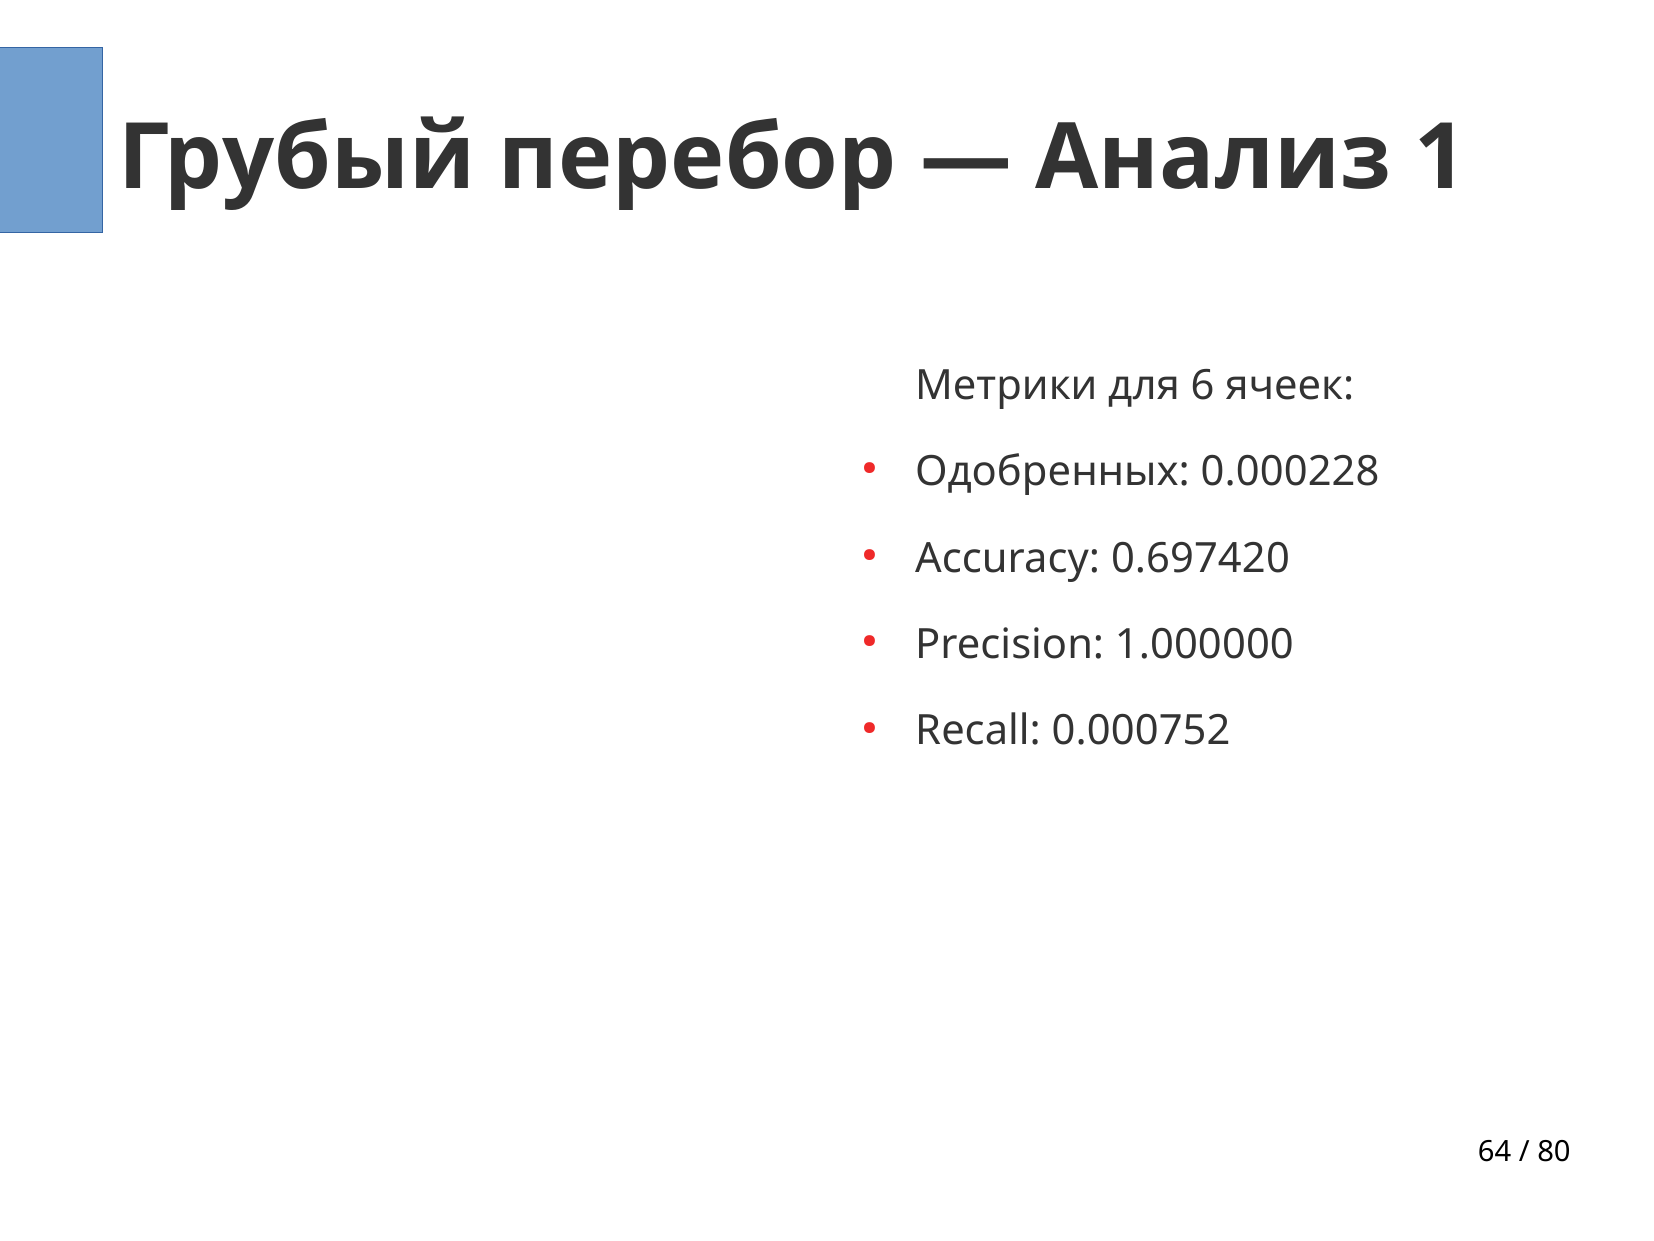

# Грубый перебор — Анализ 1
Метрики для 6 ячеек:
Одобренных: 0.000228
Accuracy: 0.697420
Precision: 1.000000
Recall: 0.000752
64